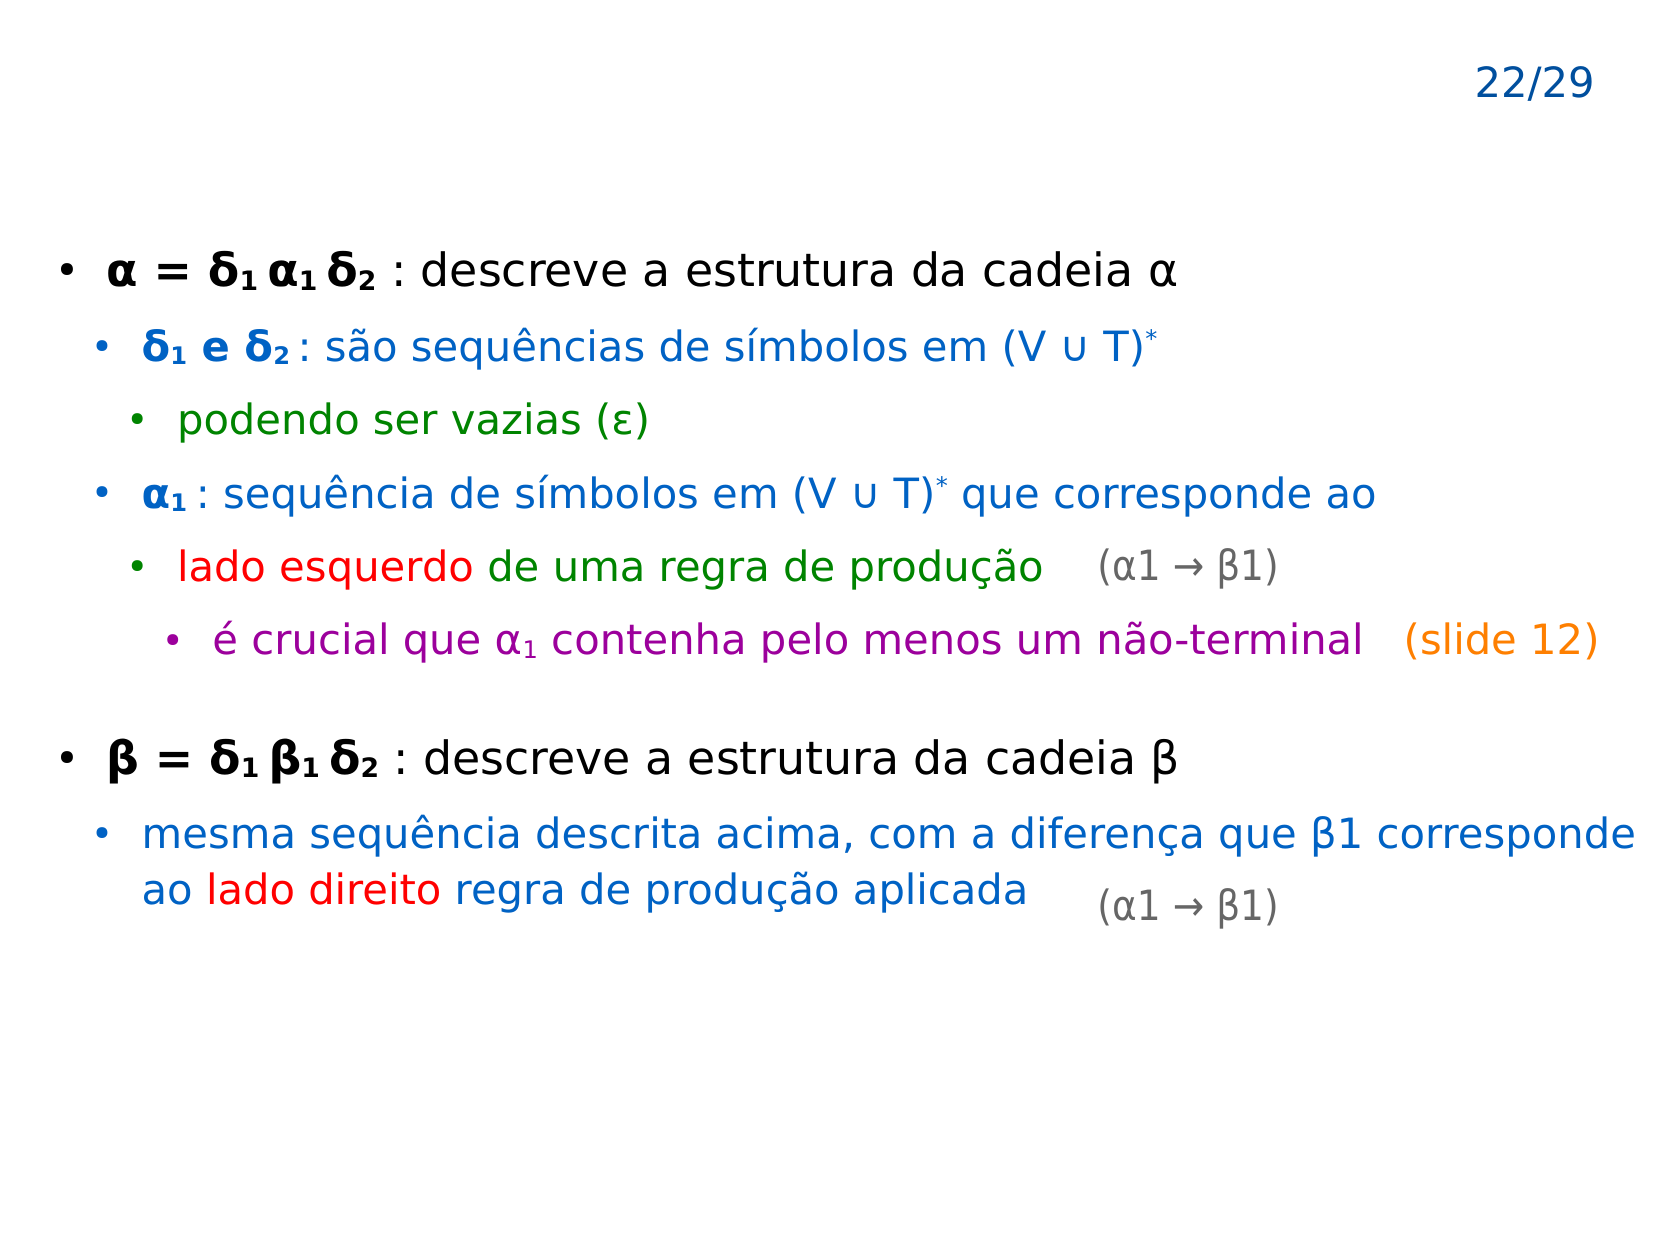

#
22
α = δ1 α1 δ2 : descreve a estrutura da cadeia α
δ1 e δ2 : são sequências de símbolos em (V ∪ T)*
podendo ser vazias (ε)
α1 : sequência de símbolos em (V ∪ T)* que corresponde ao
lado esquerdo de uma regra de produção
é crucial que α1 contenha pelo menos um não-terminal (slide 12)
β = δ1 β1 δ2 : descreve a estrutura da cadeia β
mesma sequência descrita acima, com a diferença que β1 corresponde ao lado direito regra de produção aplicada
(α1 → β1)
(α1 → β1)